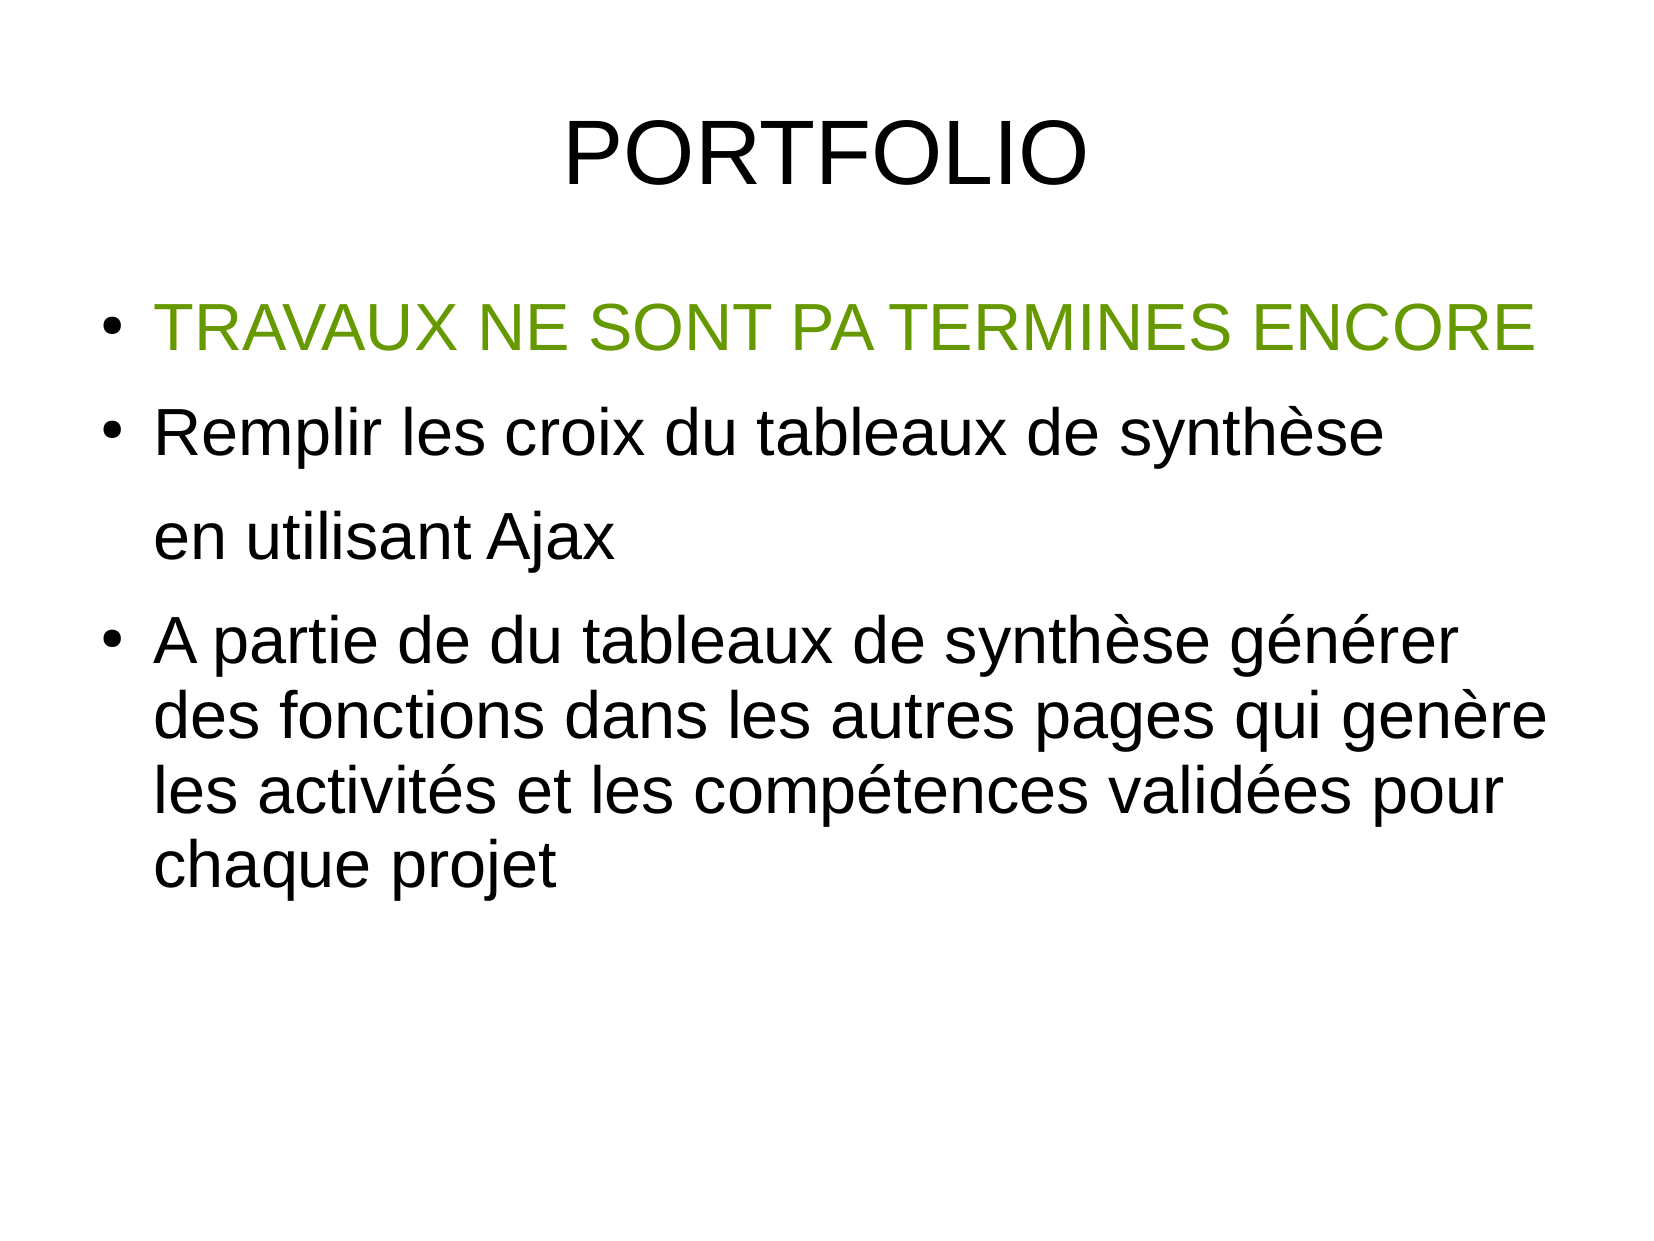

# PORTFOLIO
TRAVAUX NE SONT PA TERMINES ENCORE
Remplir les croix du tableaux de synthèse
en utilisant Ajax
A partie de du tableaux de synthèse générer des fonctions dans les autres pages qui genère les activités et les compétences validées pour chaque projet